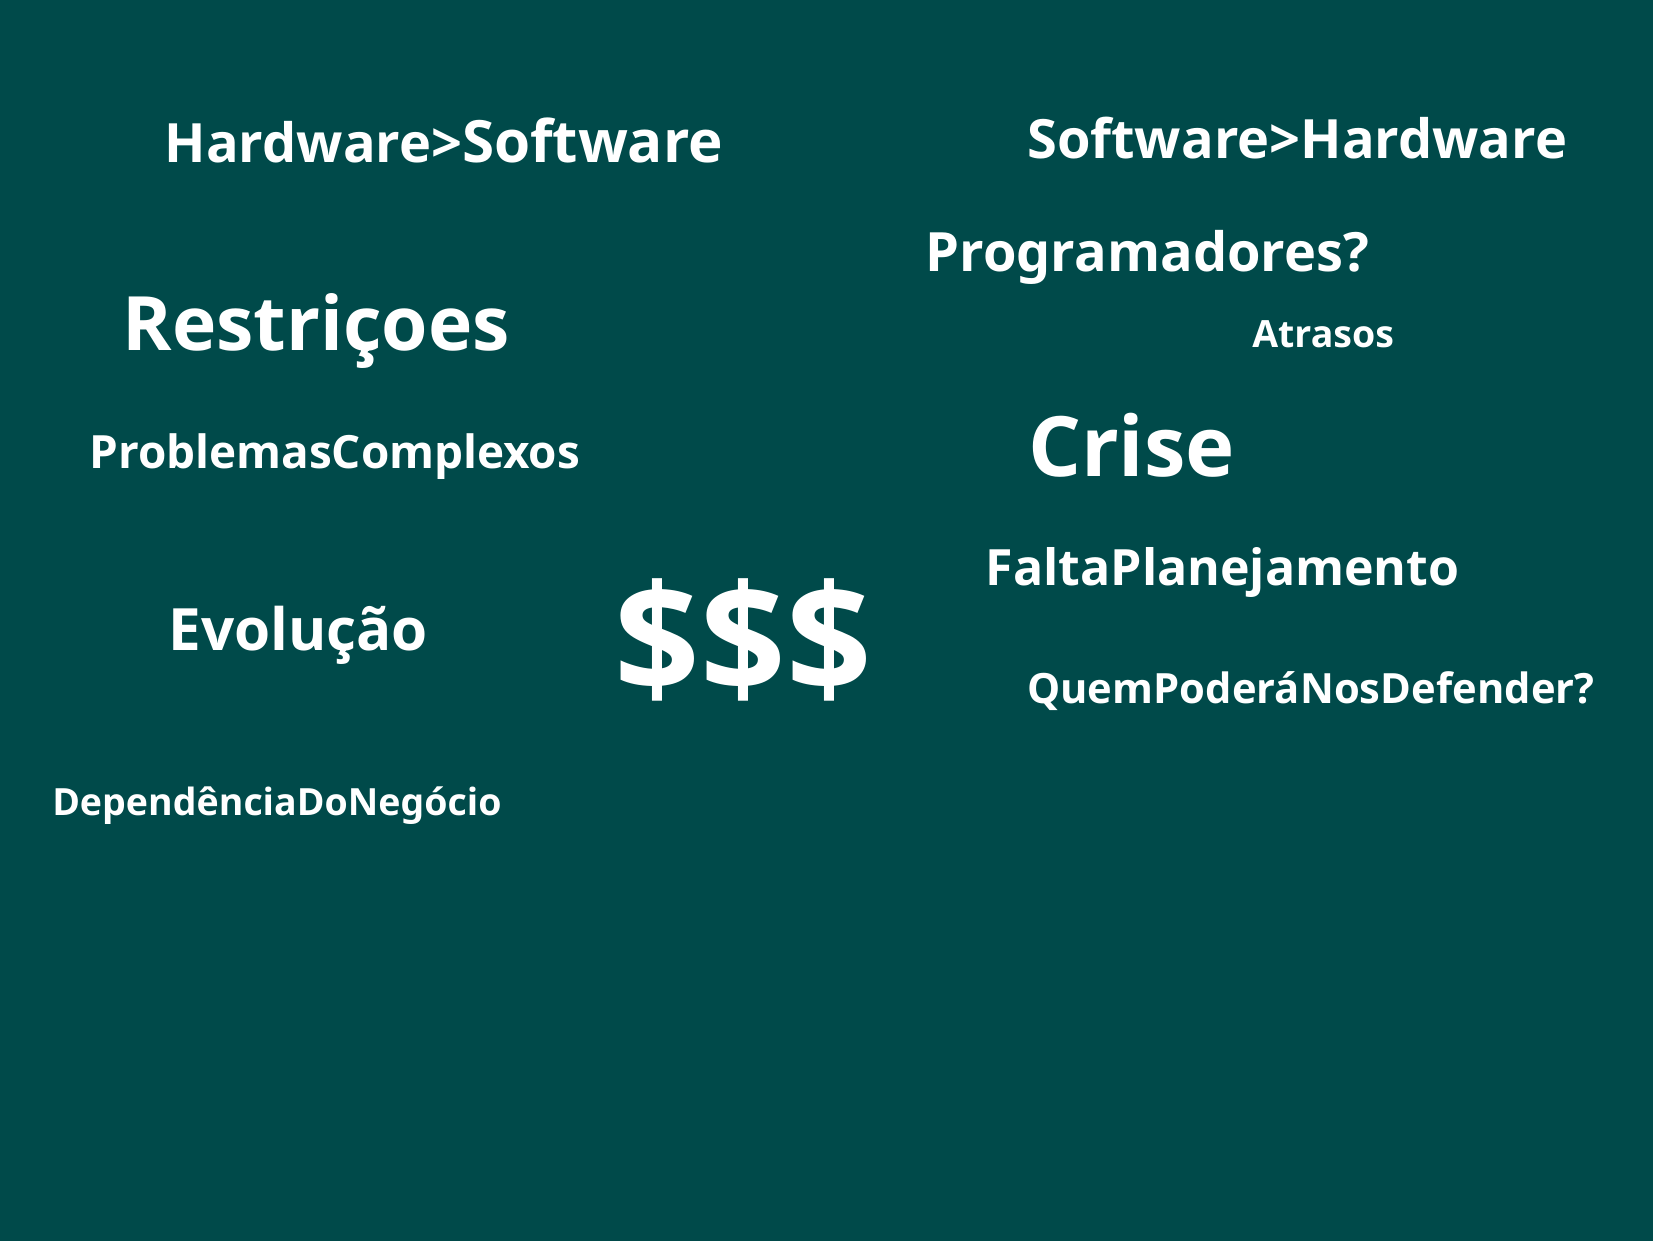

Hardware>Software
Software>Hardware
Programadores?
Restriçoes
Atrasos
Crise
ProblemasComplexos
$$$
FaltaPlanejamento
Evolução
QuemPoderáNosDefender?
DependênciaDoNegócio